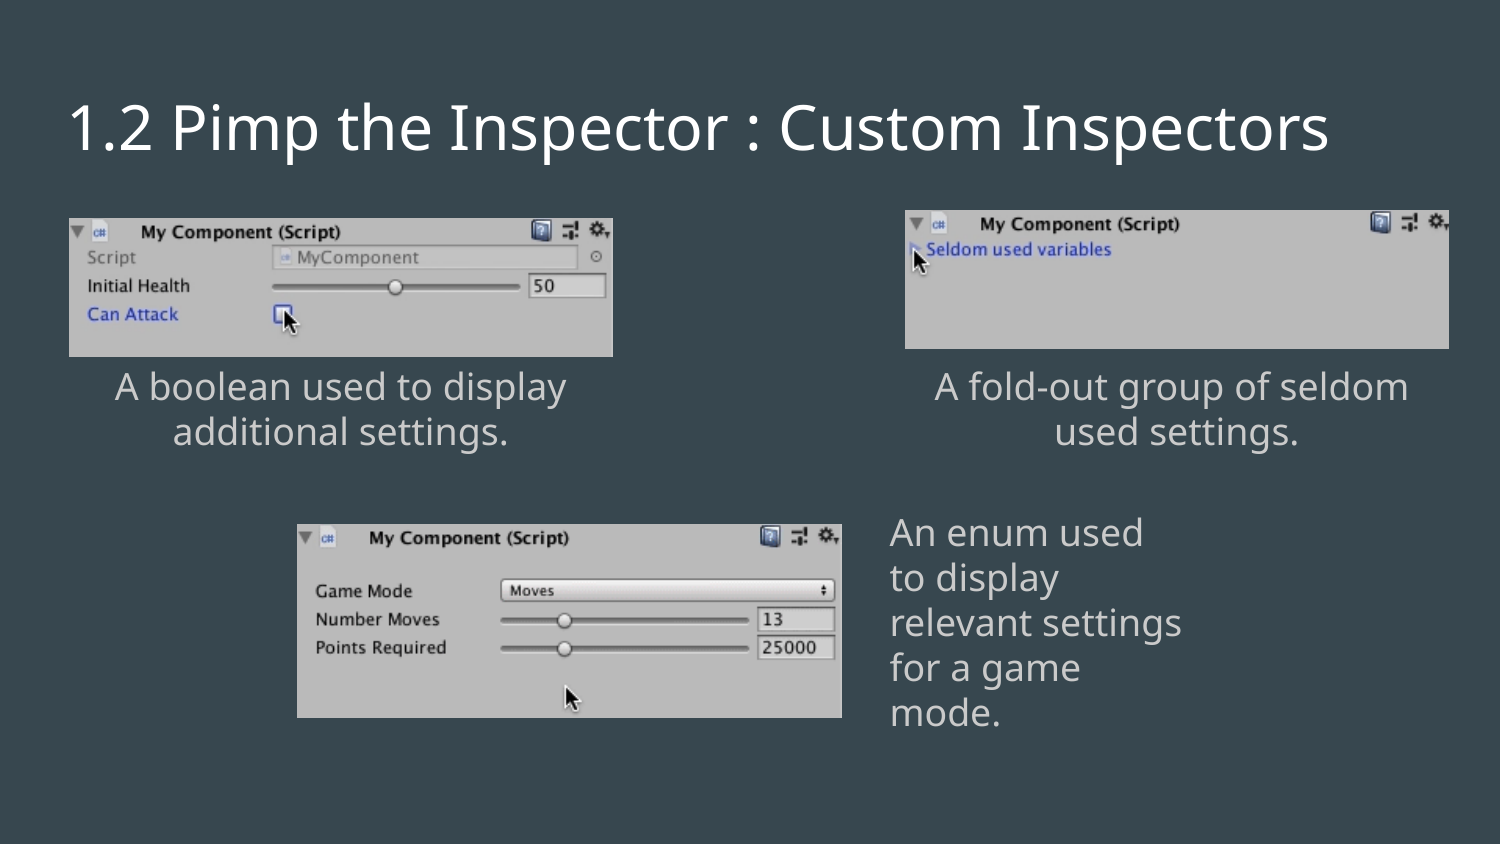

# 1.2 Pimp the Inspector : Custom Inspectors
A boolean used to display additional settings.
A fold-out group of seldom
used settings.
An enum used to display relevant settings for a game mode.